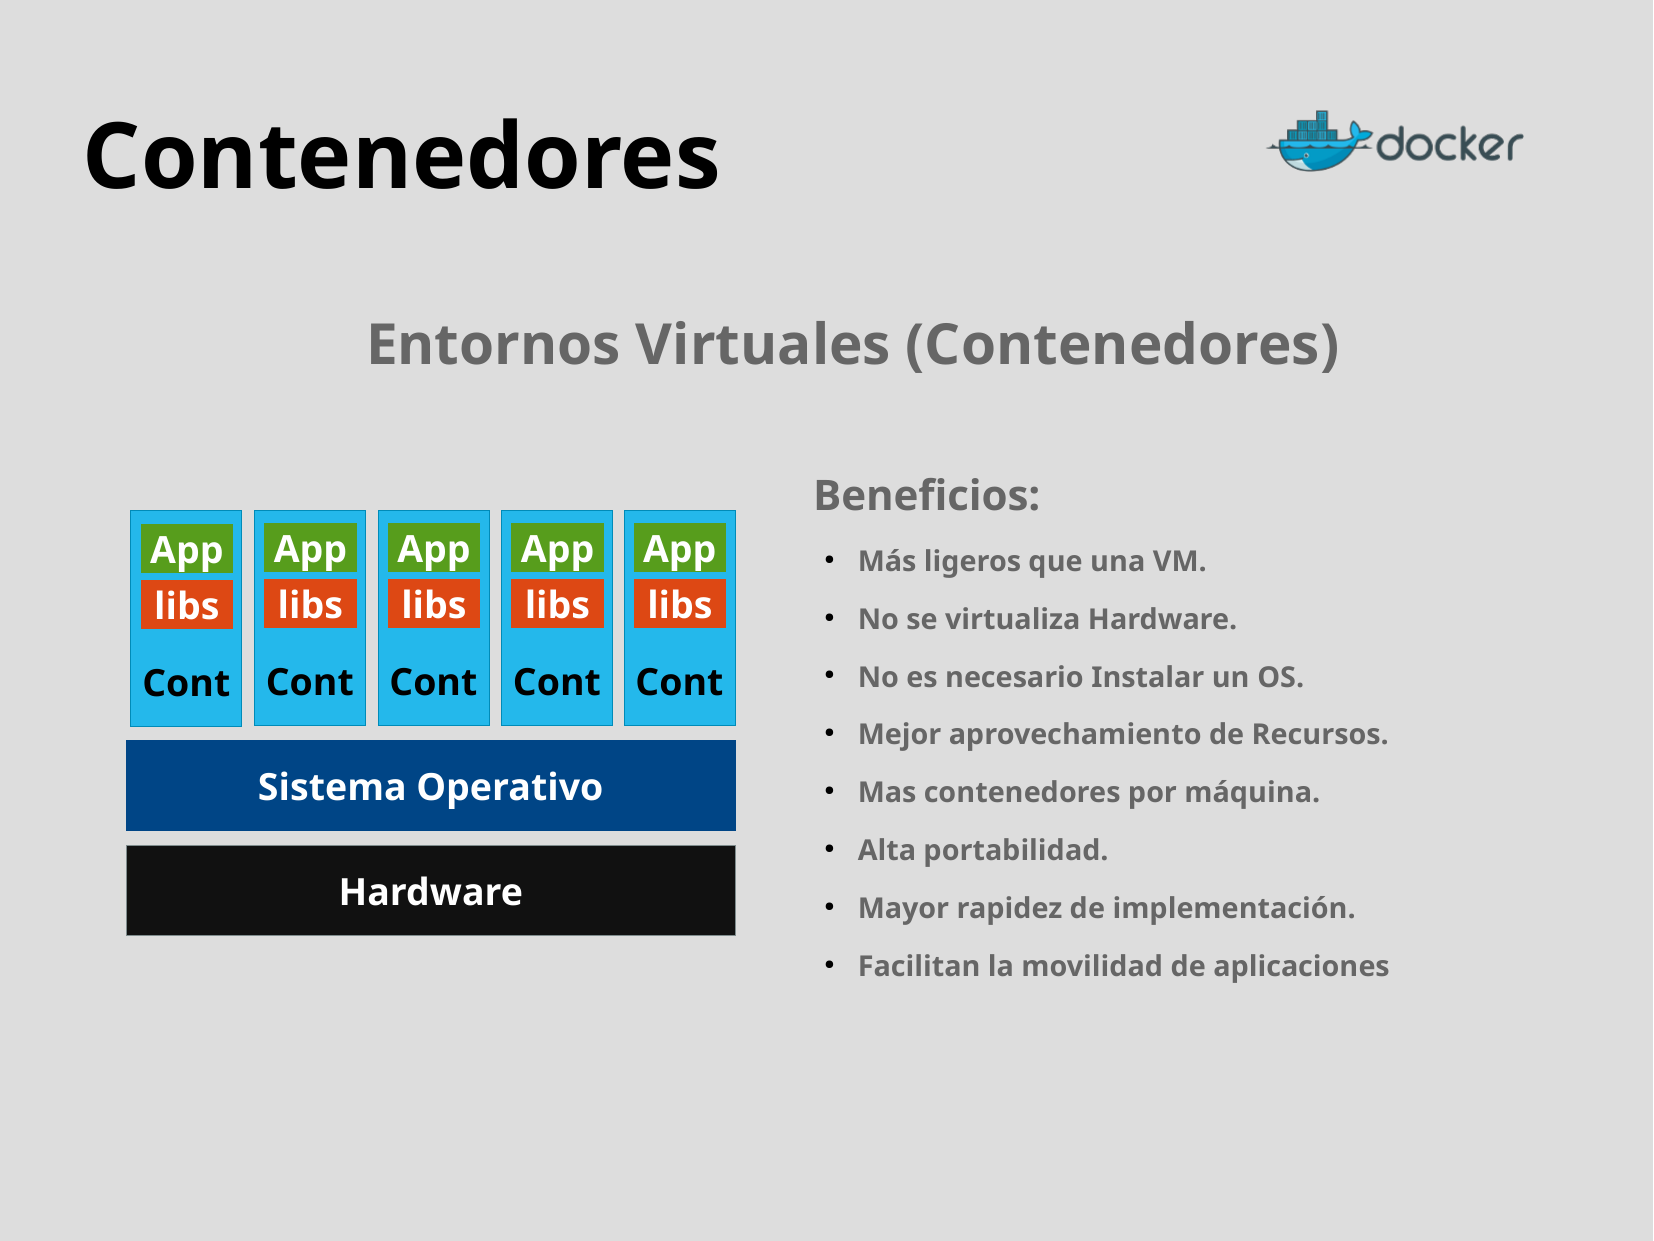

# Contenedores
Entornos Virtuales (Contenedores)
Beneficios:
Más ligeros que una VM.
No se virtualiza Hardware.
No es necesario Instalar un OS.
Mejor aprovechamiento de Recursos.
Mas contenedores por máquina.
Alta portabilidad.
Mayor rapidez de implementación.
Facilitan la movilidad de aplicaciones
Cont
App
libs
Cont
App
libs
Cont
App
libs
Cont
App
libs
Cont
App
libs
Sistema Operativo
Hardware